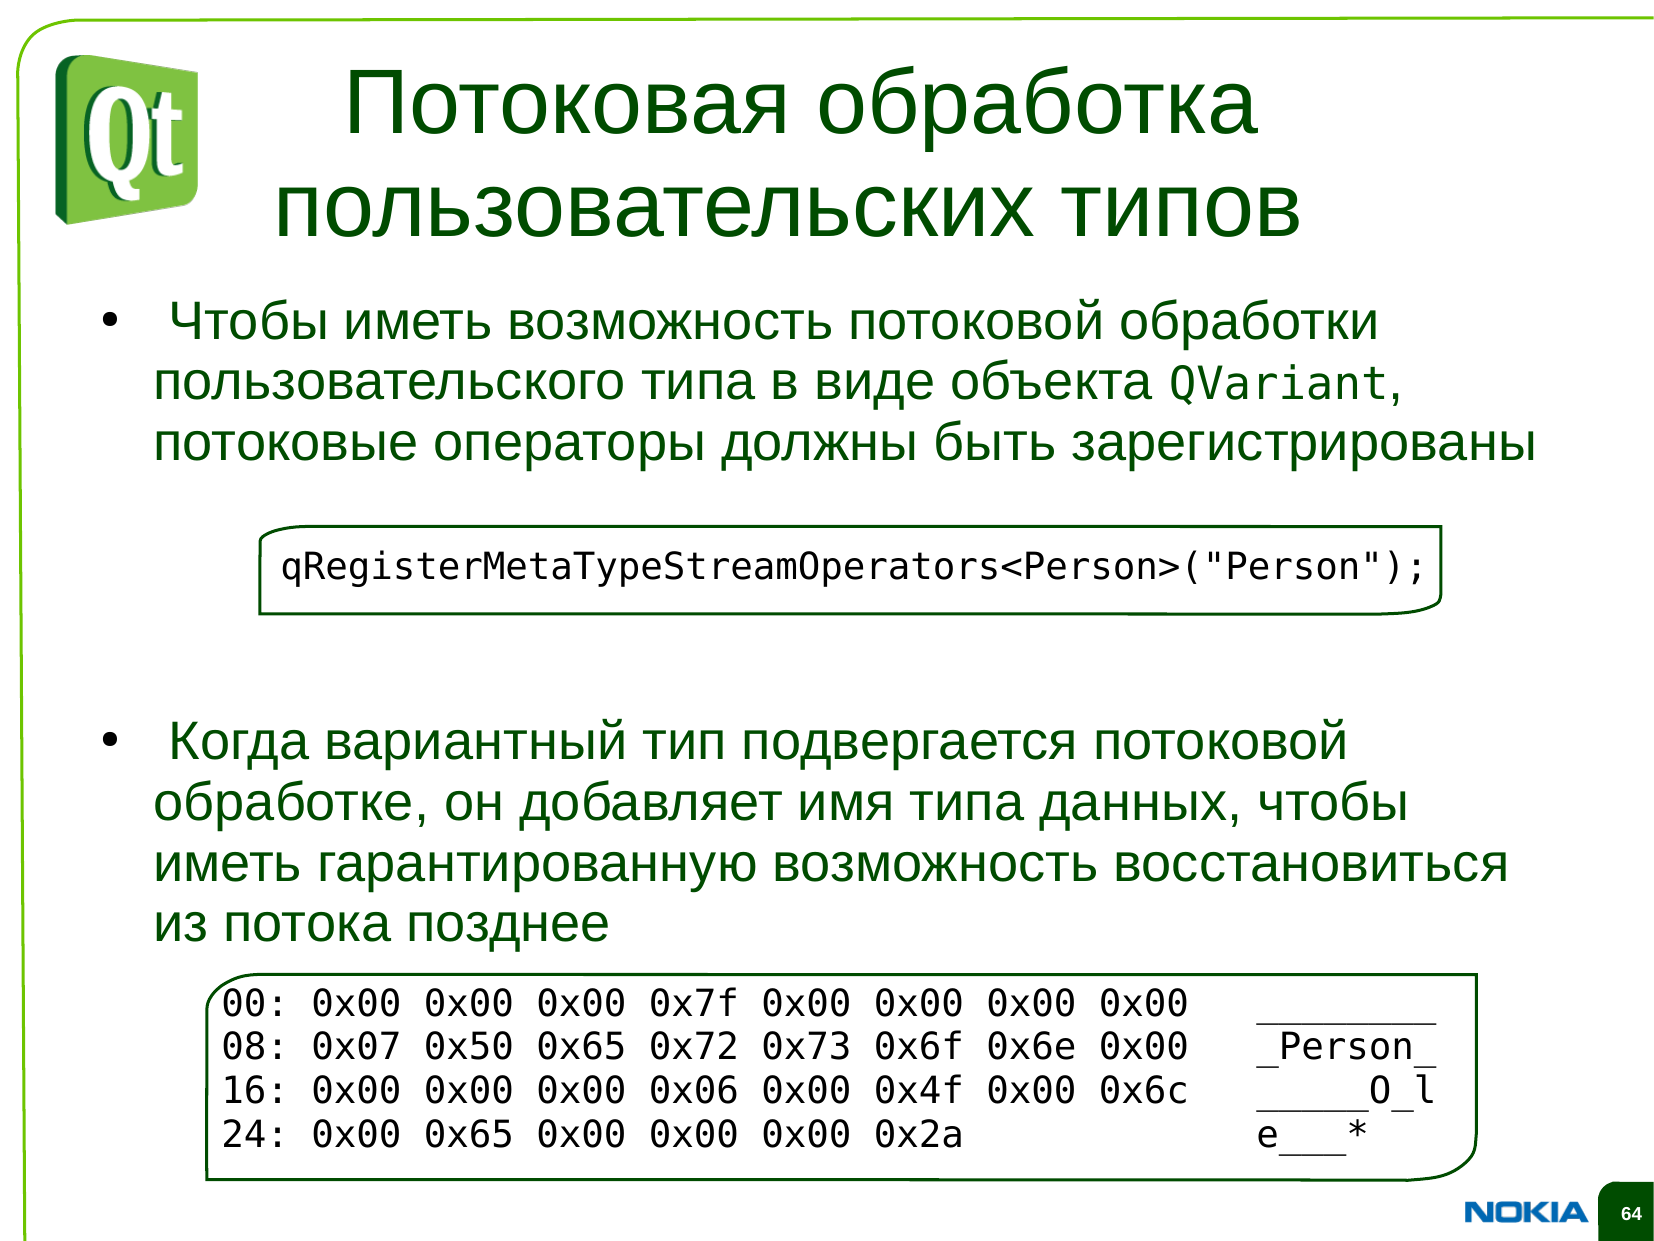

# Потоковая обработка пользовательских типов
 Чтобы иметь возможность потоковой обработки пользовательского типа в виде объекта QVariant, потоковые операторы должны быть зарегистрированы
 Когда вариантный тип подвергается потоковой обработке, он добавляет имя типа данных, чтобы иметь гарантированную возможность восстановиться из потока позднее
qRegisterMetaTypeStreamOperators<Person>("Person");
00: 0x00 0x00 0x00 0x7f 0x00 0x00 0x00 0x00 ________
08: 0x07 0x50 0x65 0x72 0x73 0x6f 0x6e 0x00 _Person_
16: 0x00 0x00 0x00 0x06 0x00 0x4f 0x00 0x6c _____O_l
24: 0x00 0x65 0x00 0x00 0x00 0x2a e___*